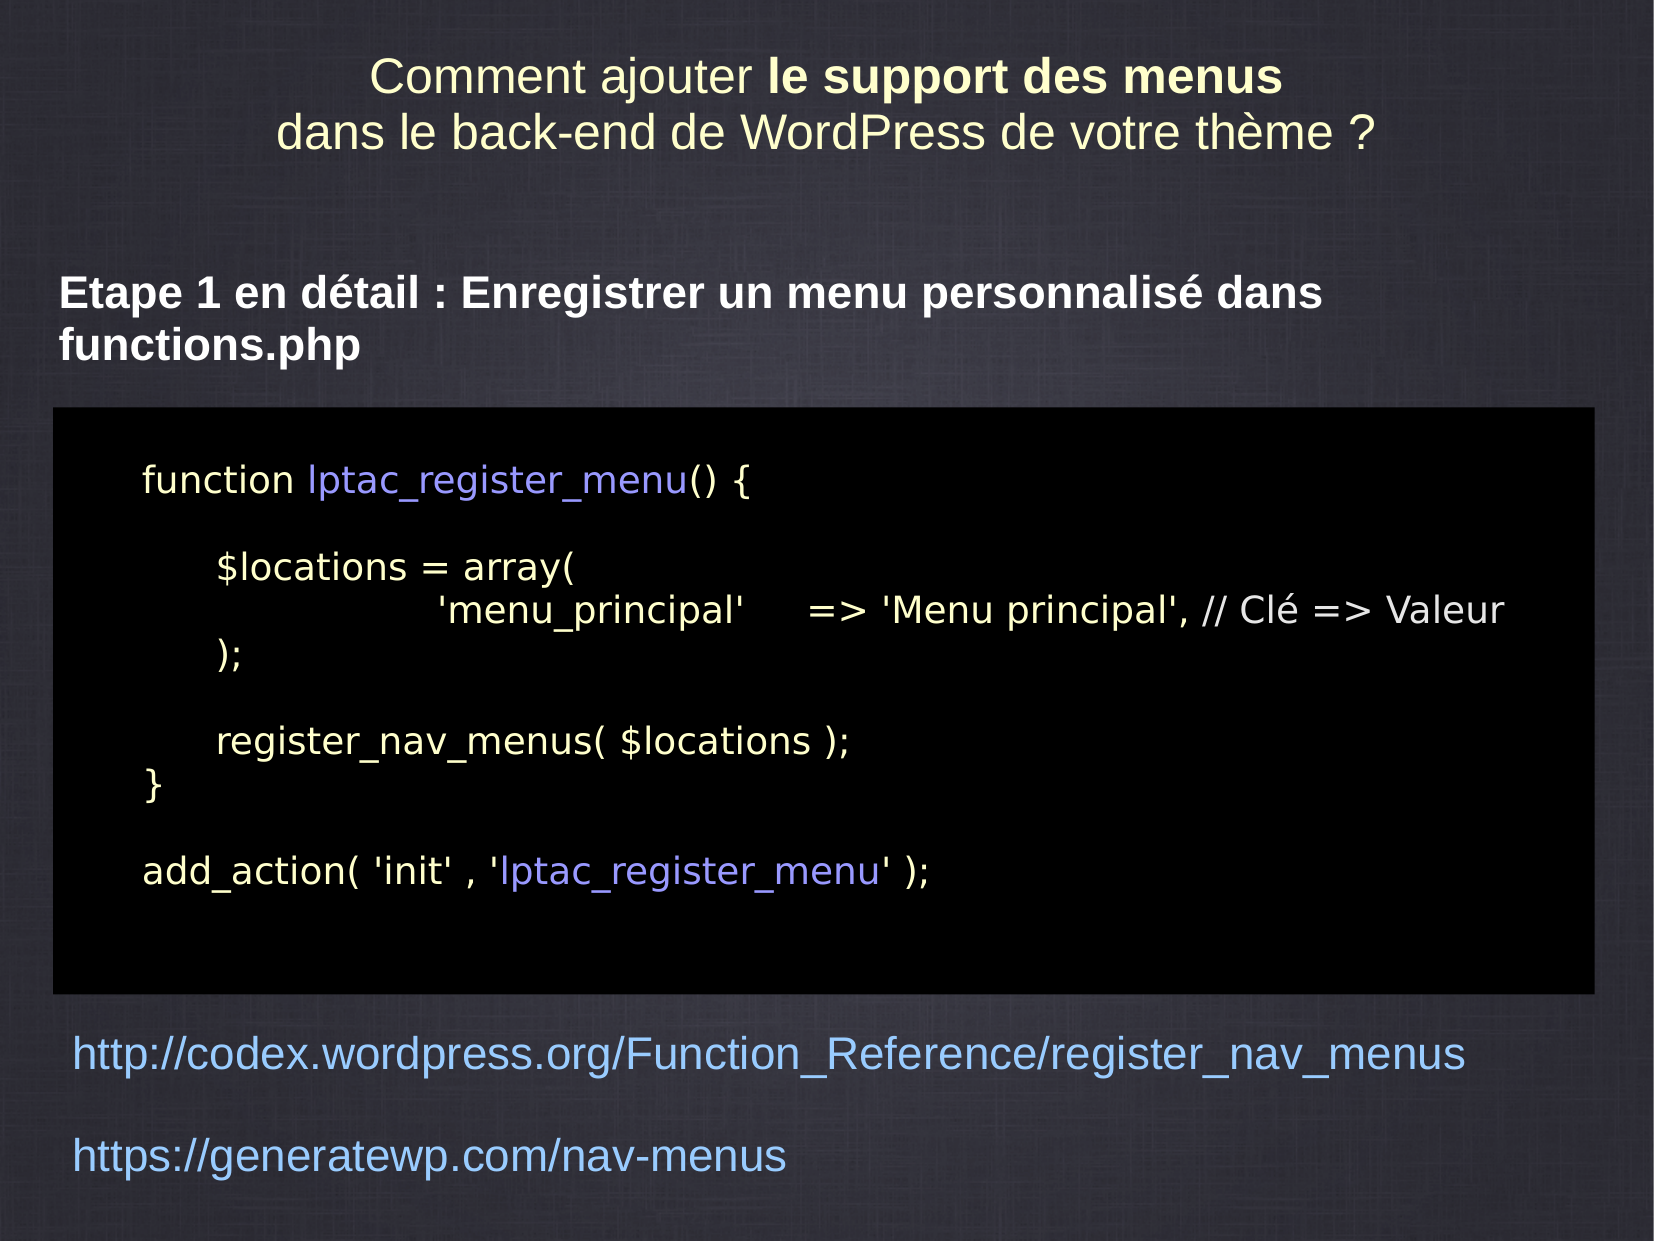

Comment ajouter le support des menus
dans le back-end de WordPress de votre thème ?
Etape 1 en détail : Enregistrer un menu personnalisé dans functions.php
	function lptac_register_menu() {
		$locations = array(
					'menu_principal' 	=> 'Menu principal', // Clé => Valeur
		);
		register_nav_menus( $locations );
	}
	add_action( 'init' , 'lptac_register_menu' );
http://codex.wordpress.org/Function_Reference/register_nav_menus
https://generatewp.com/nav-menus